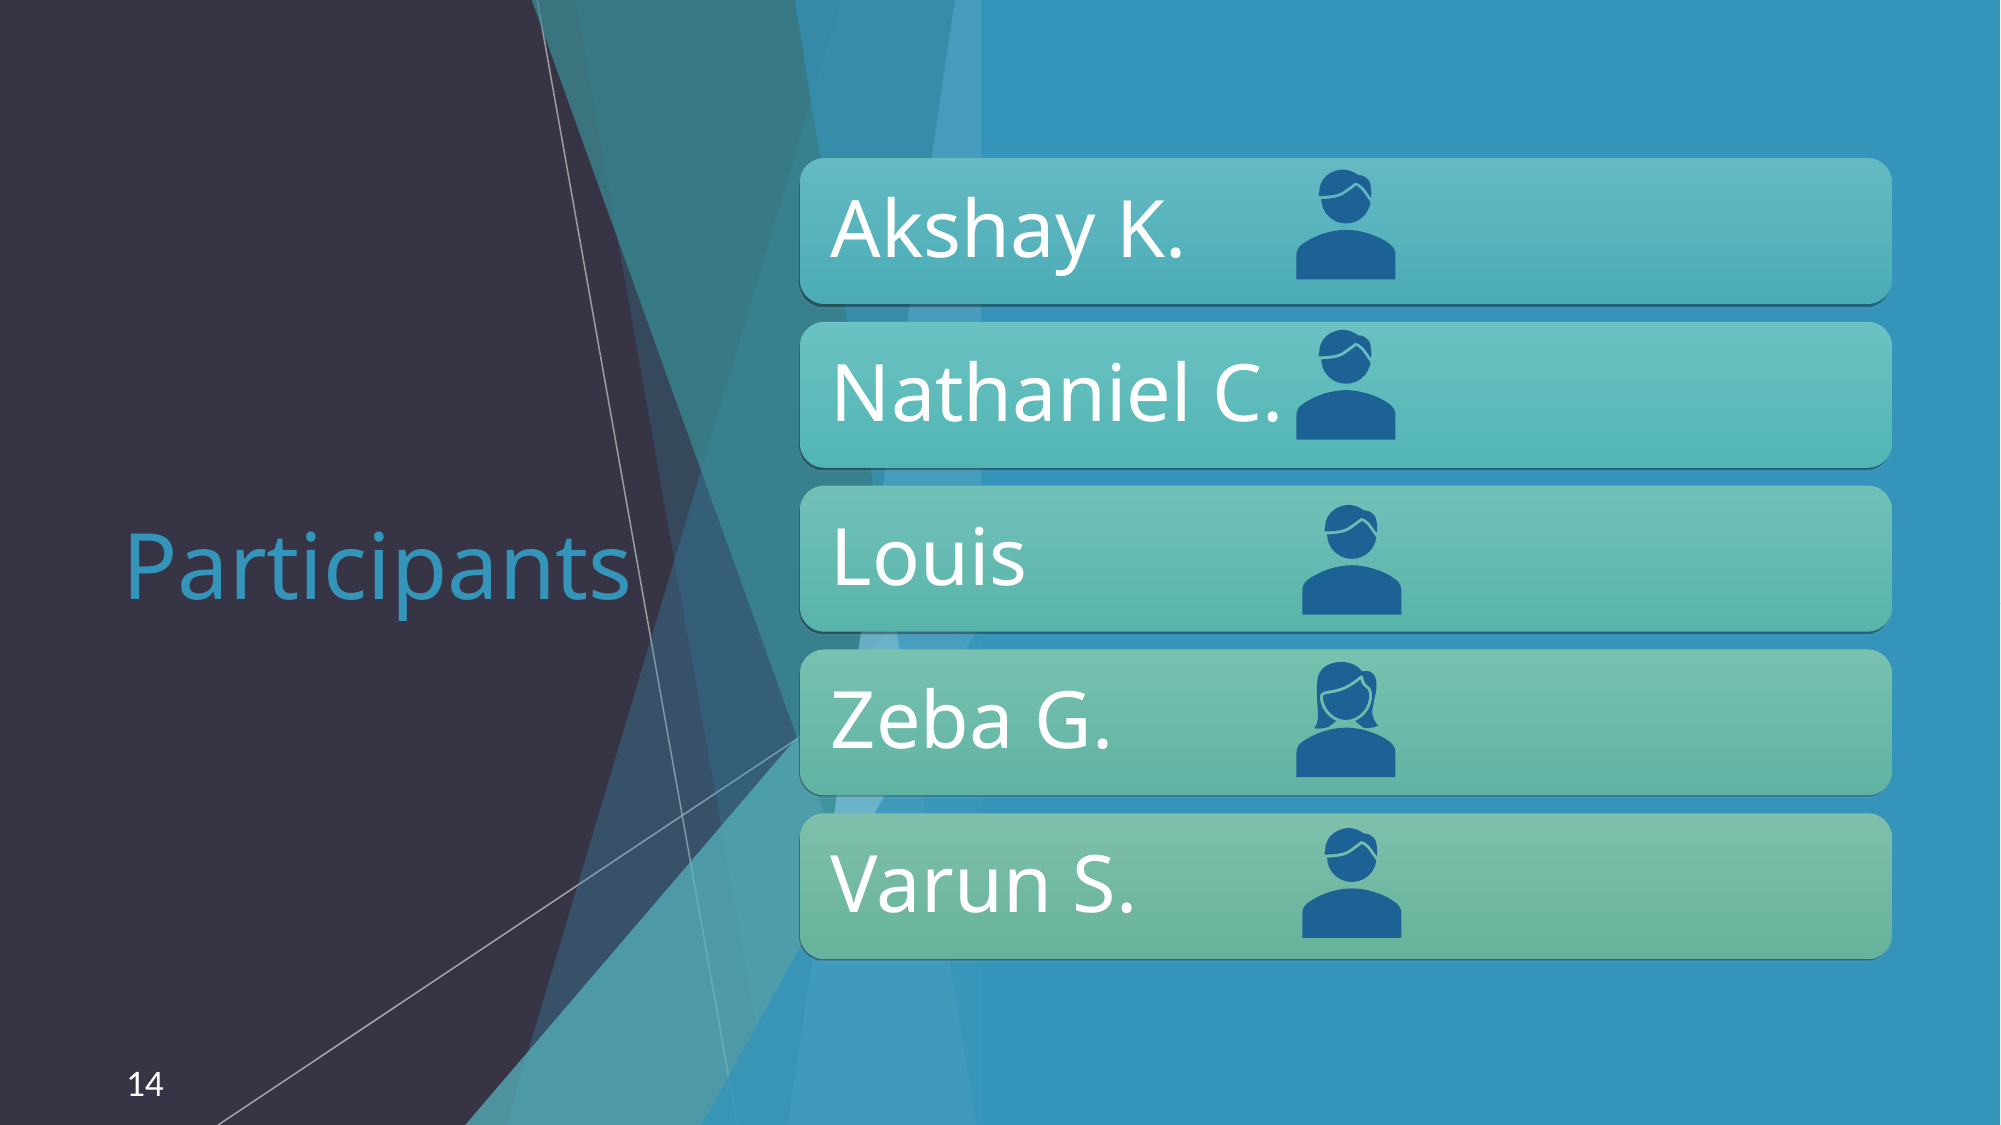

Akshay K.
Nathaniel C.
Louis
Zeba G.
Varun S.
# Participants
14